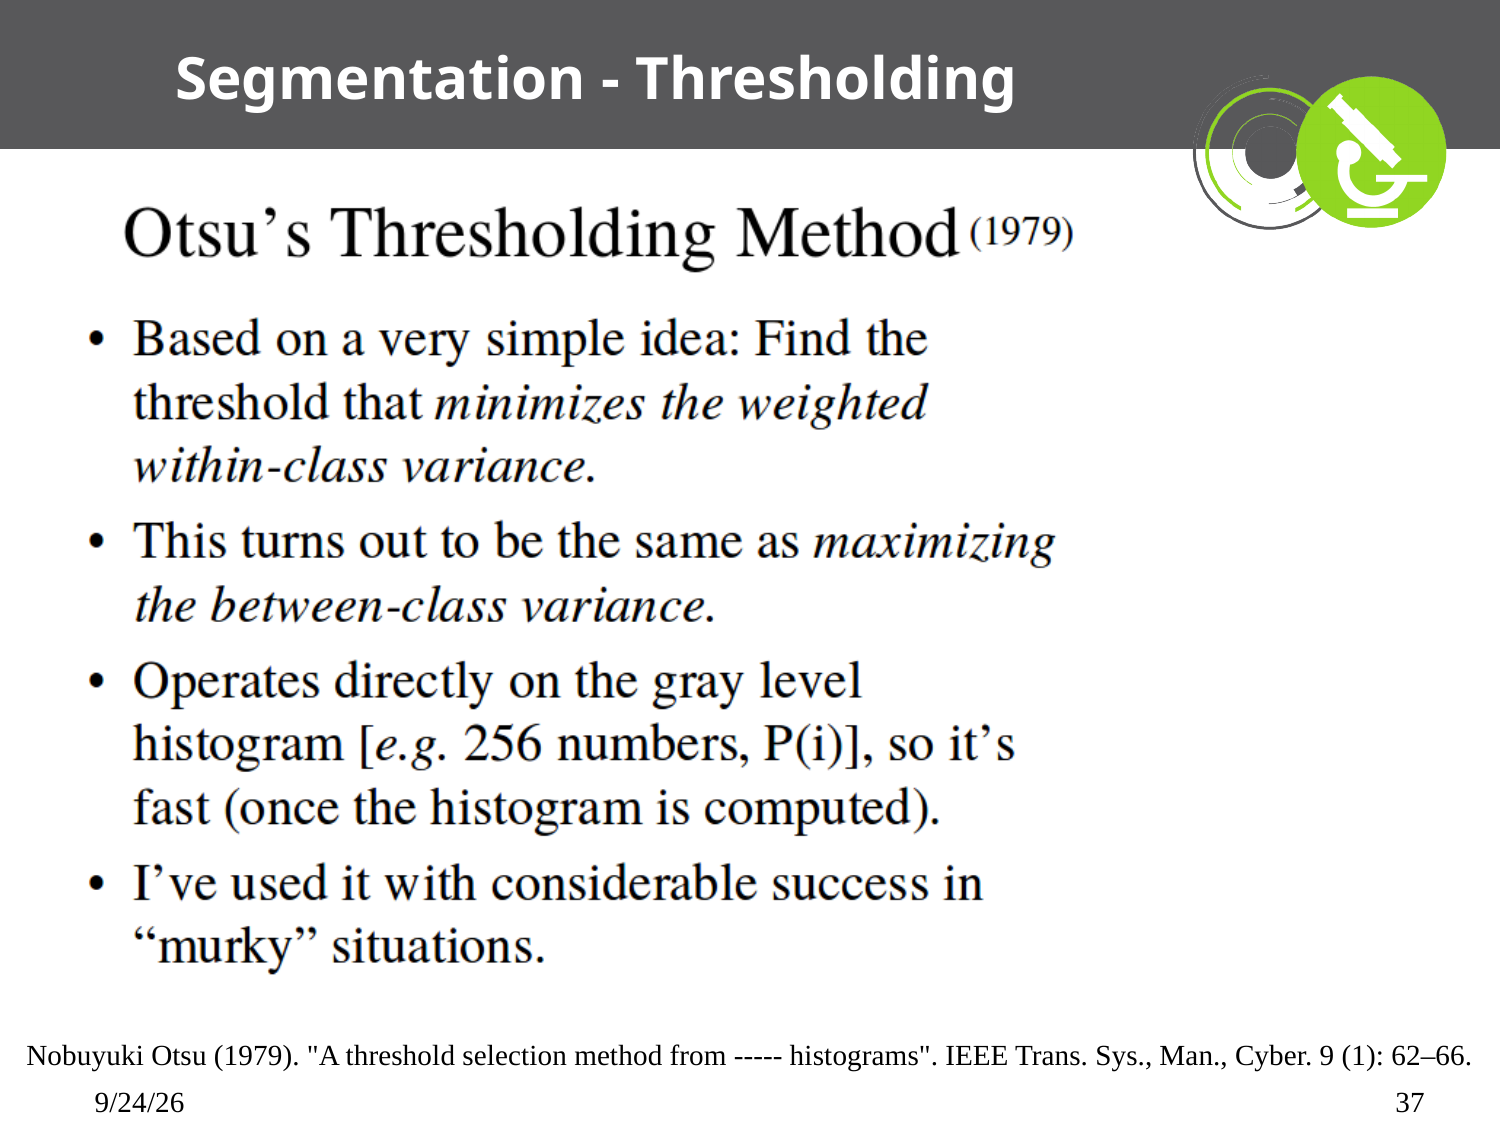

# Segmentation - Thresholding
Nobuyuki Otsu (1979). "A threshold selection method from ----- histograms". IEEE Trans. Sys., Man., Cyber. 9 (1): 62–66.
37